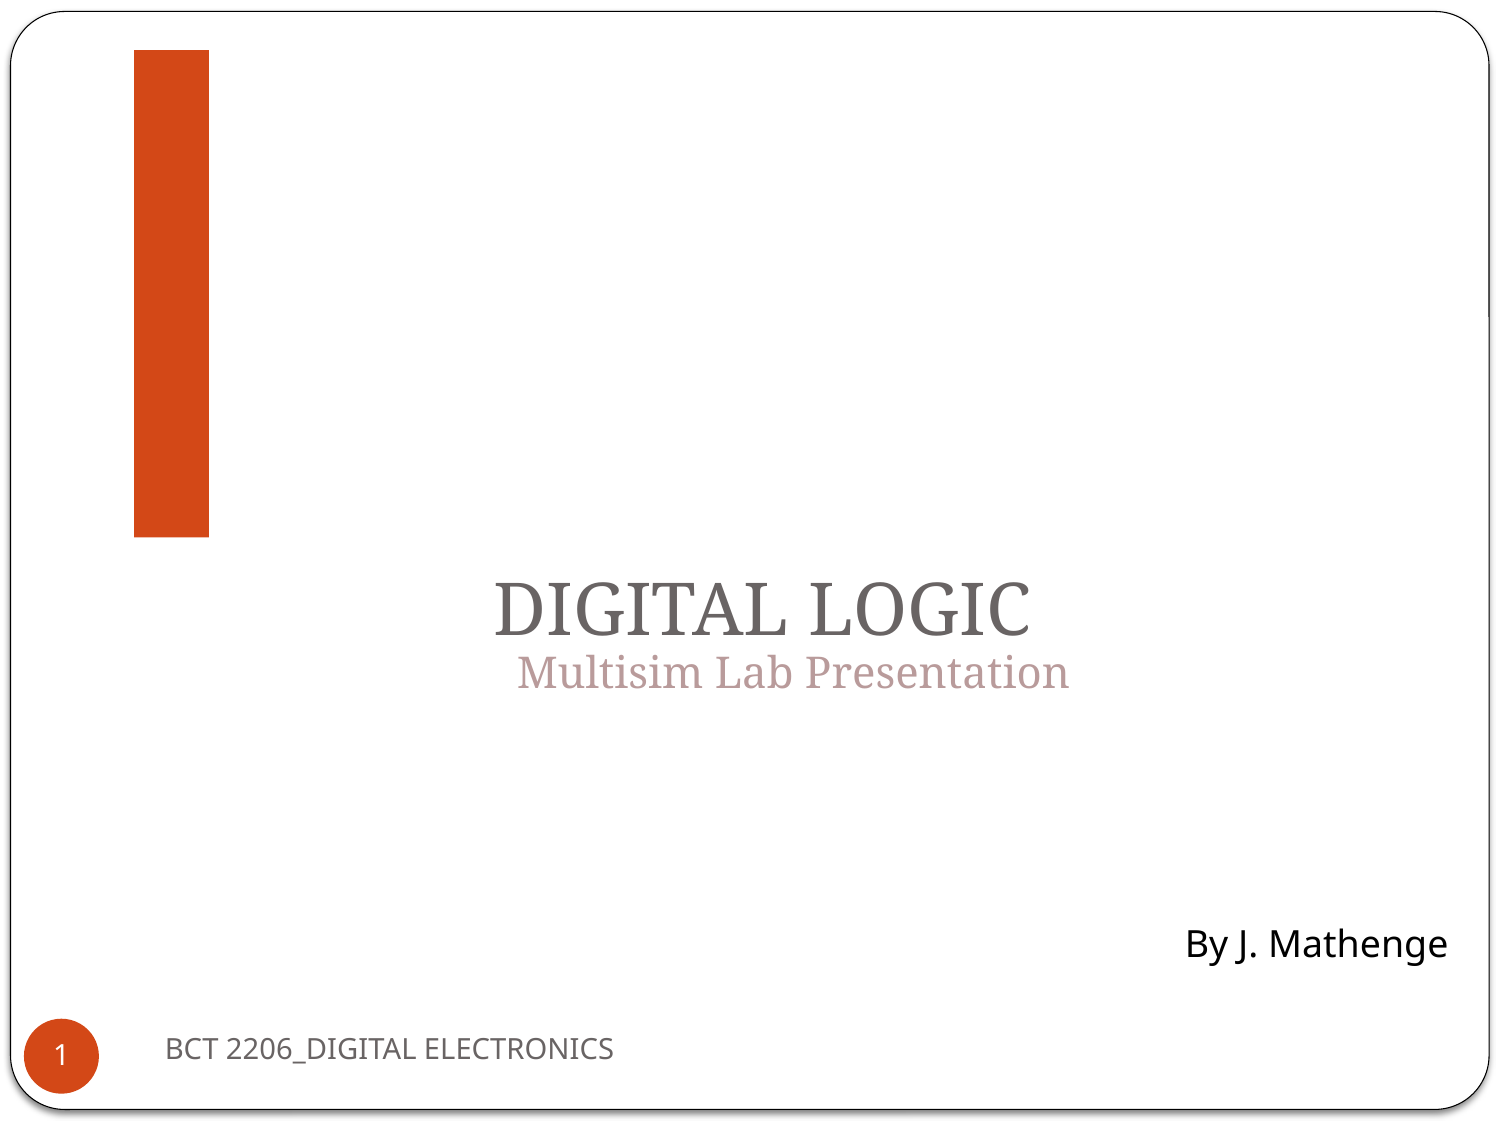

# DIGITAL LOGIC
Multisim Lab Presentation
By J. Mathenge
BCT 2206_DIGITAL ELECTRONICS
1